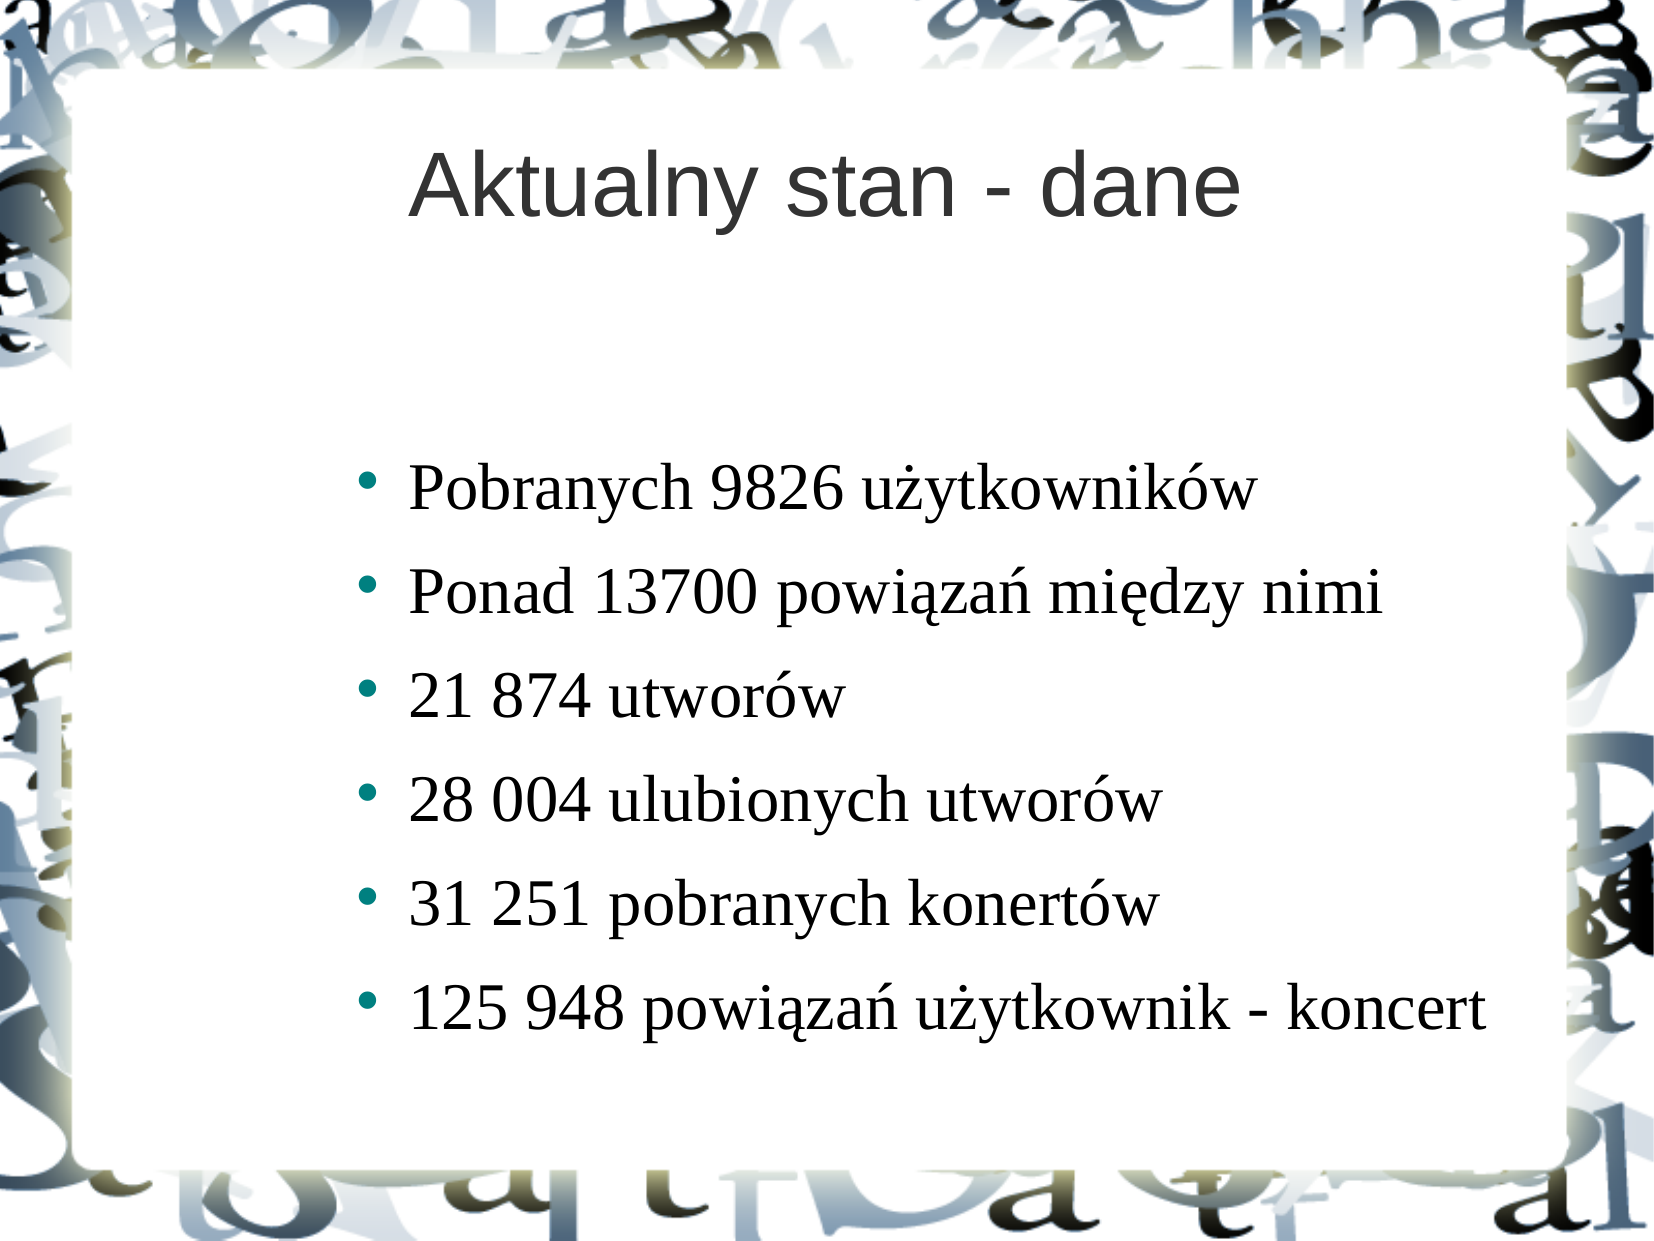

# Aktualny stan - dane
Pobranych 9826 użytkowników
Ponad 13700 powiązań między nimi
21 874 utworów
28 004 ulubionych utworów
31 251 pobranych konertów
125 948 powiązań użytkownik - koncert